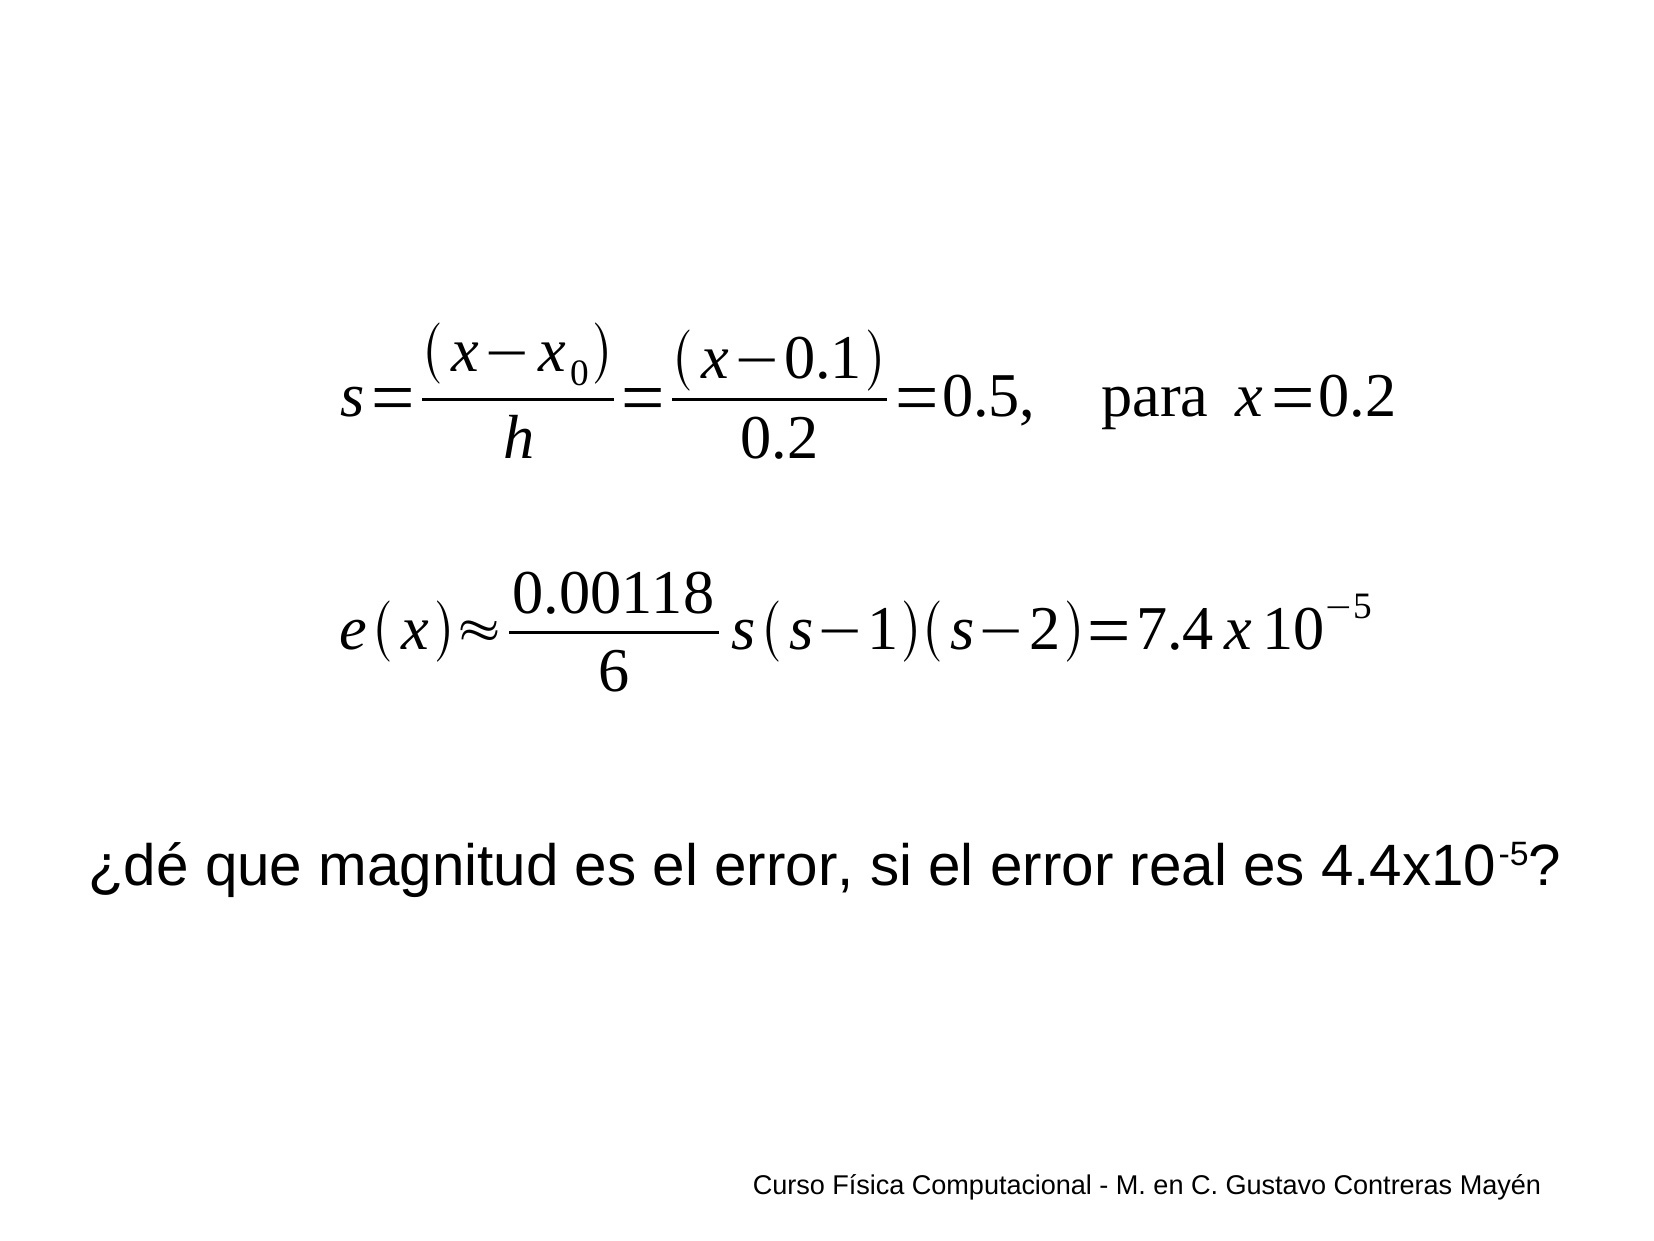

#
¿dé que magnitud es el error, si el error real es 4.4x10-5?